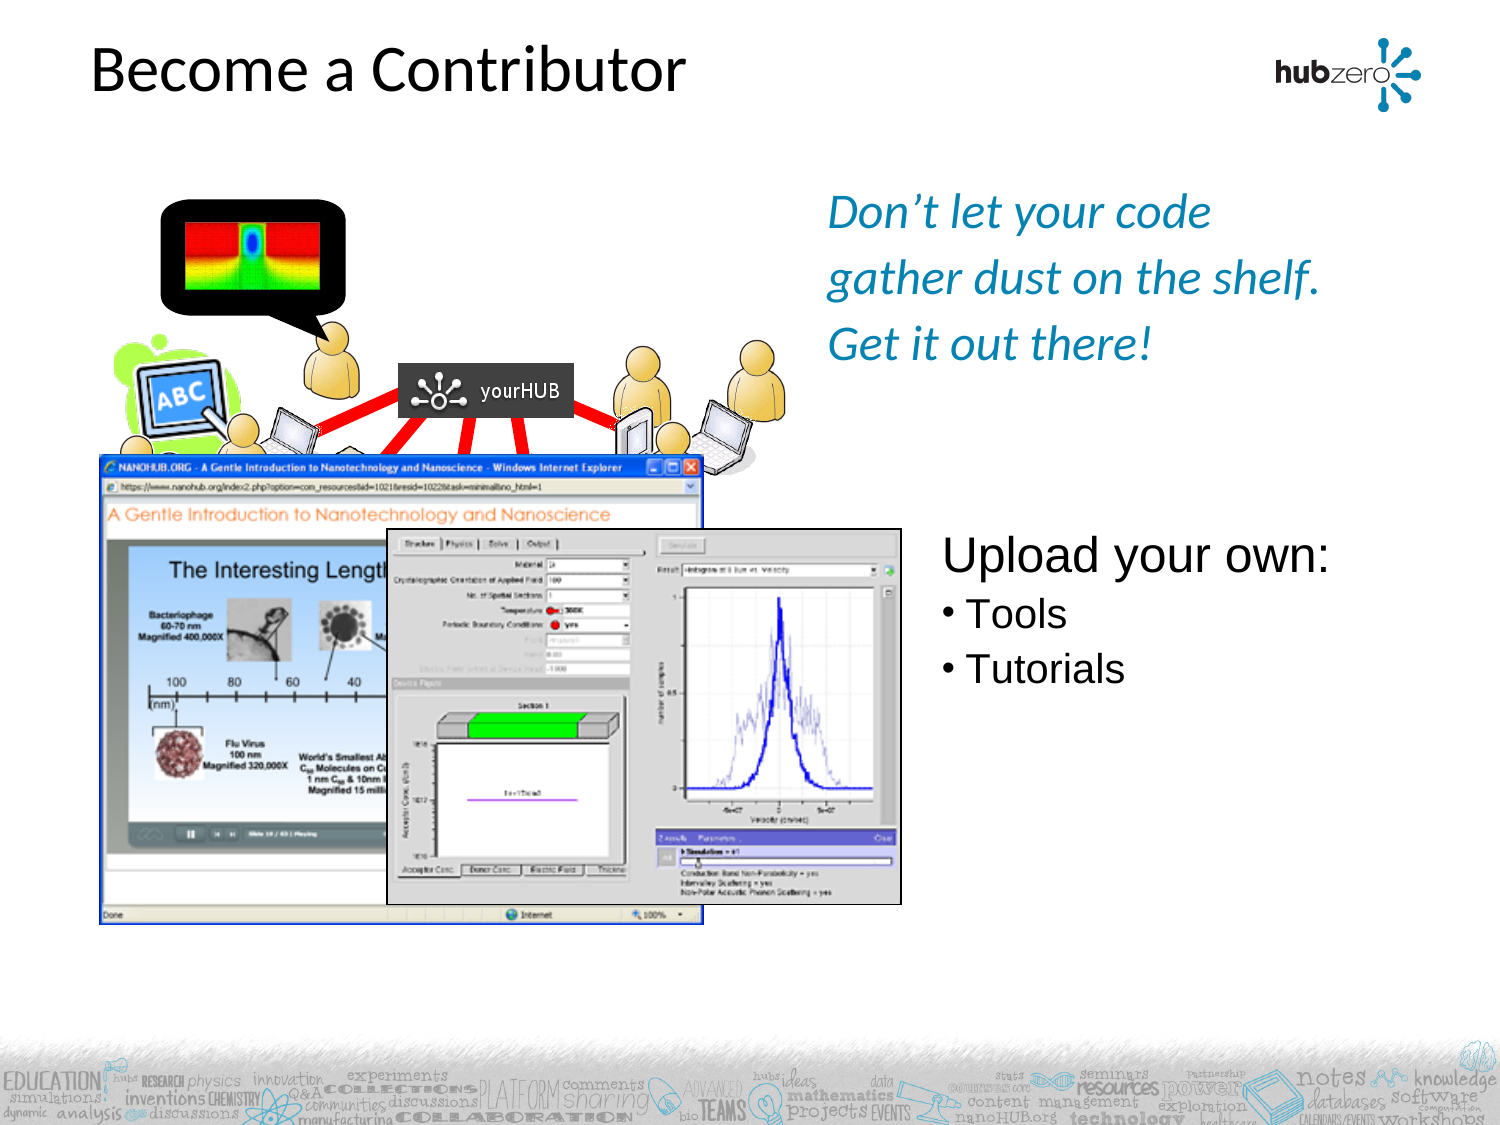

Become a Contributor
Don’t let your code gather dust on the shelf.
Get it out there!
Upload your own:
 Tools
 Tutorials
Promote your work by uploading/sharing